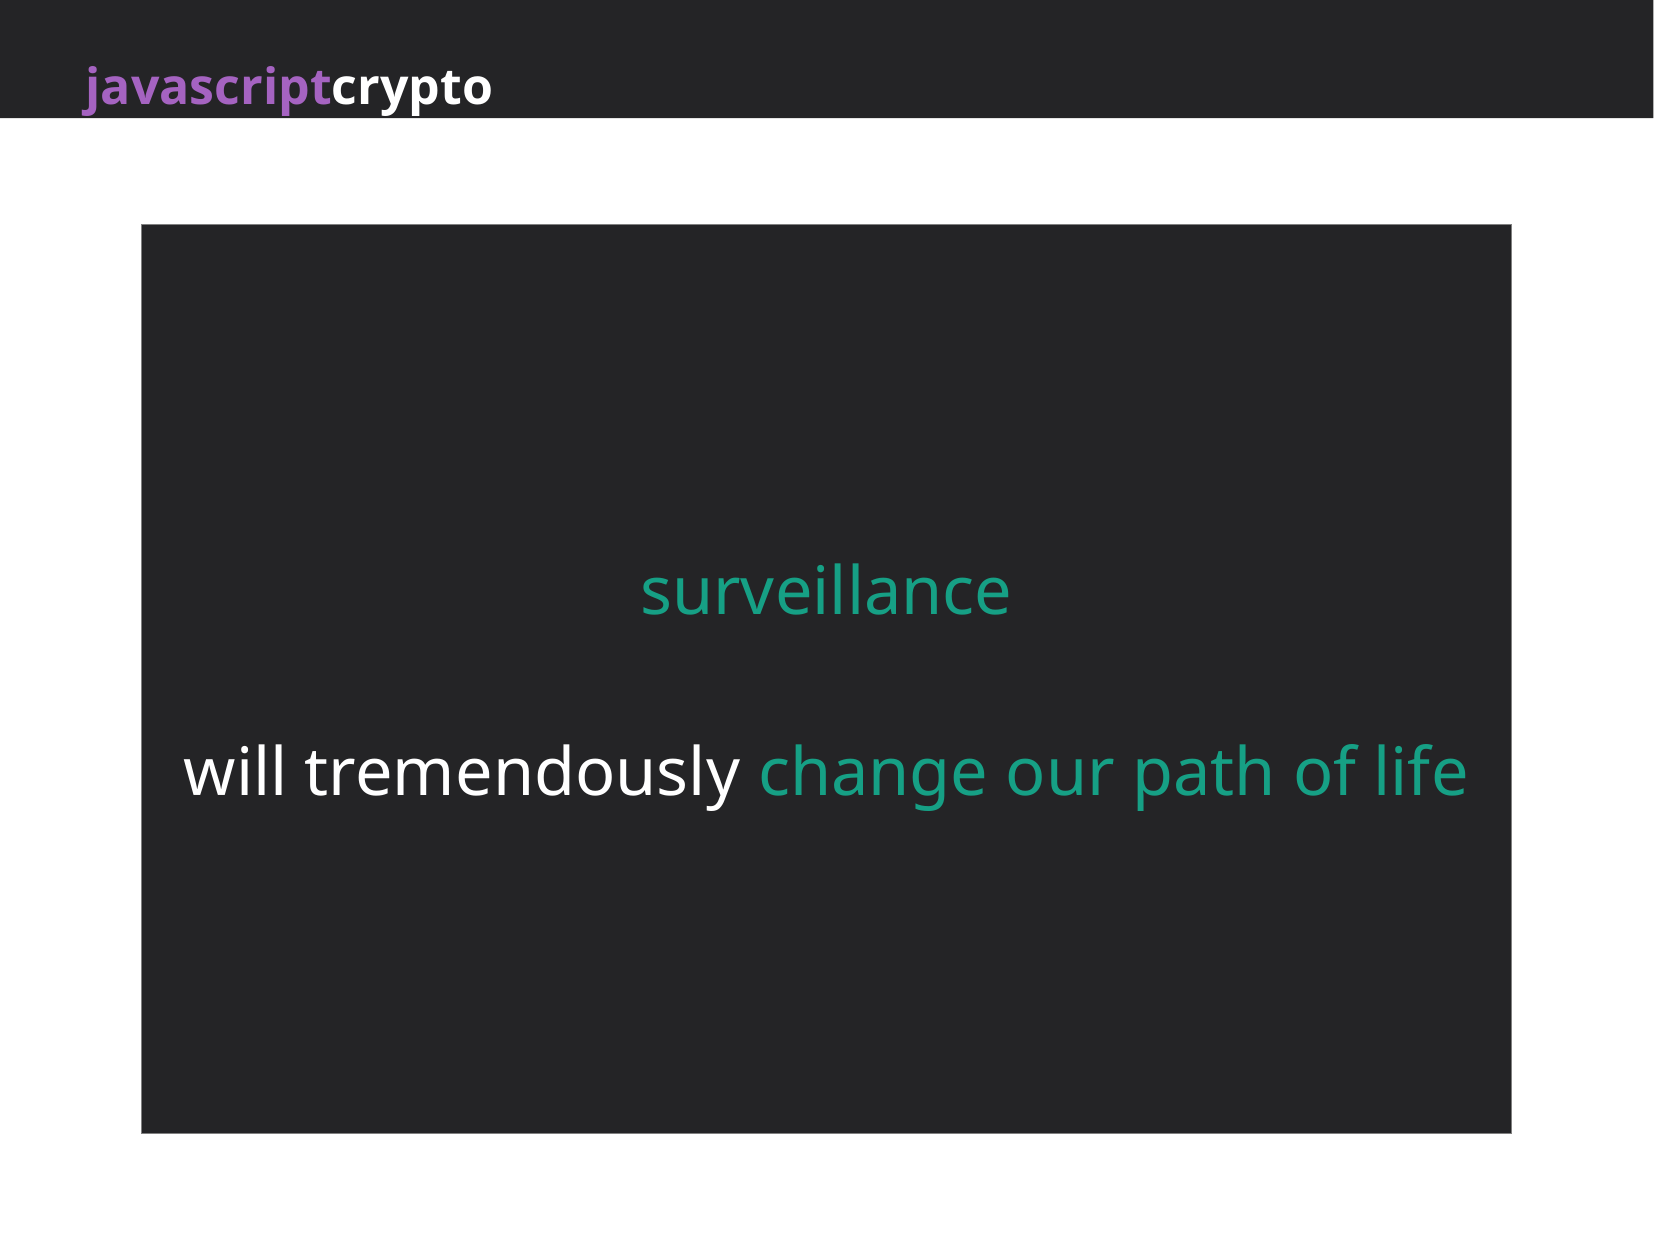

javascriptcrypto
surveillance
will tremendously change our path of life
encrypt shit